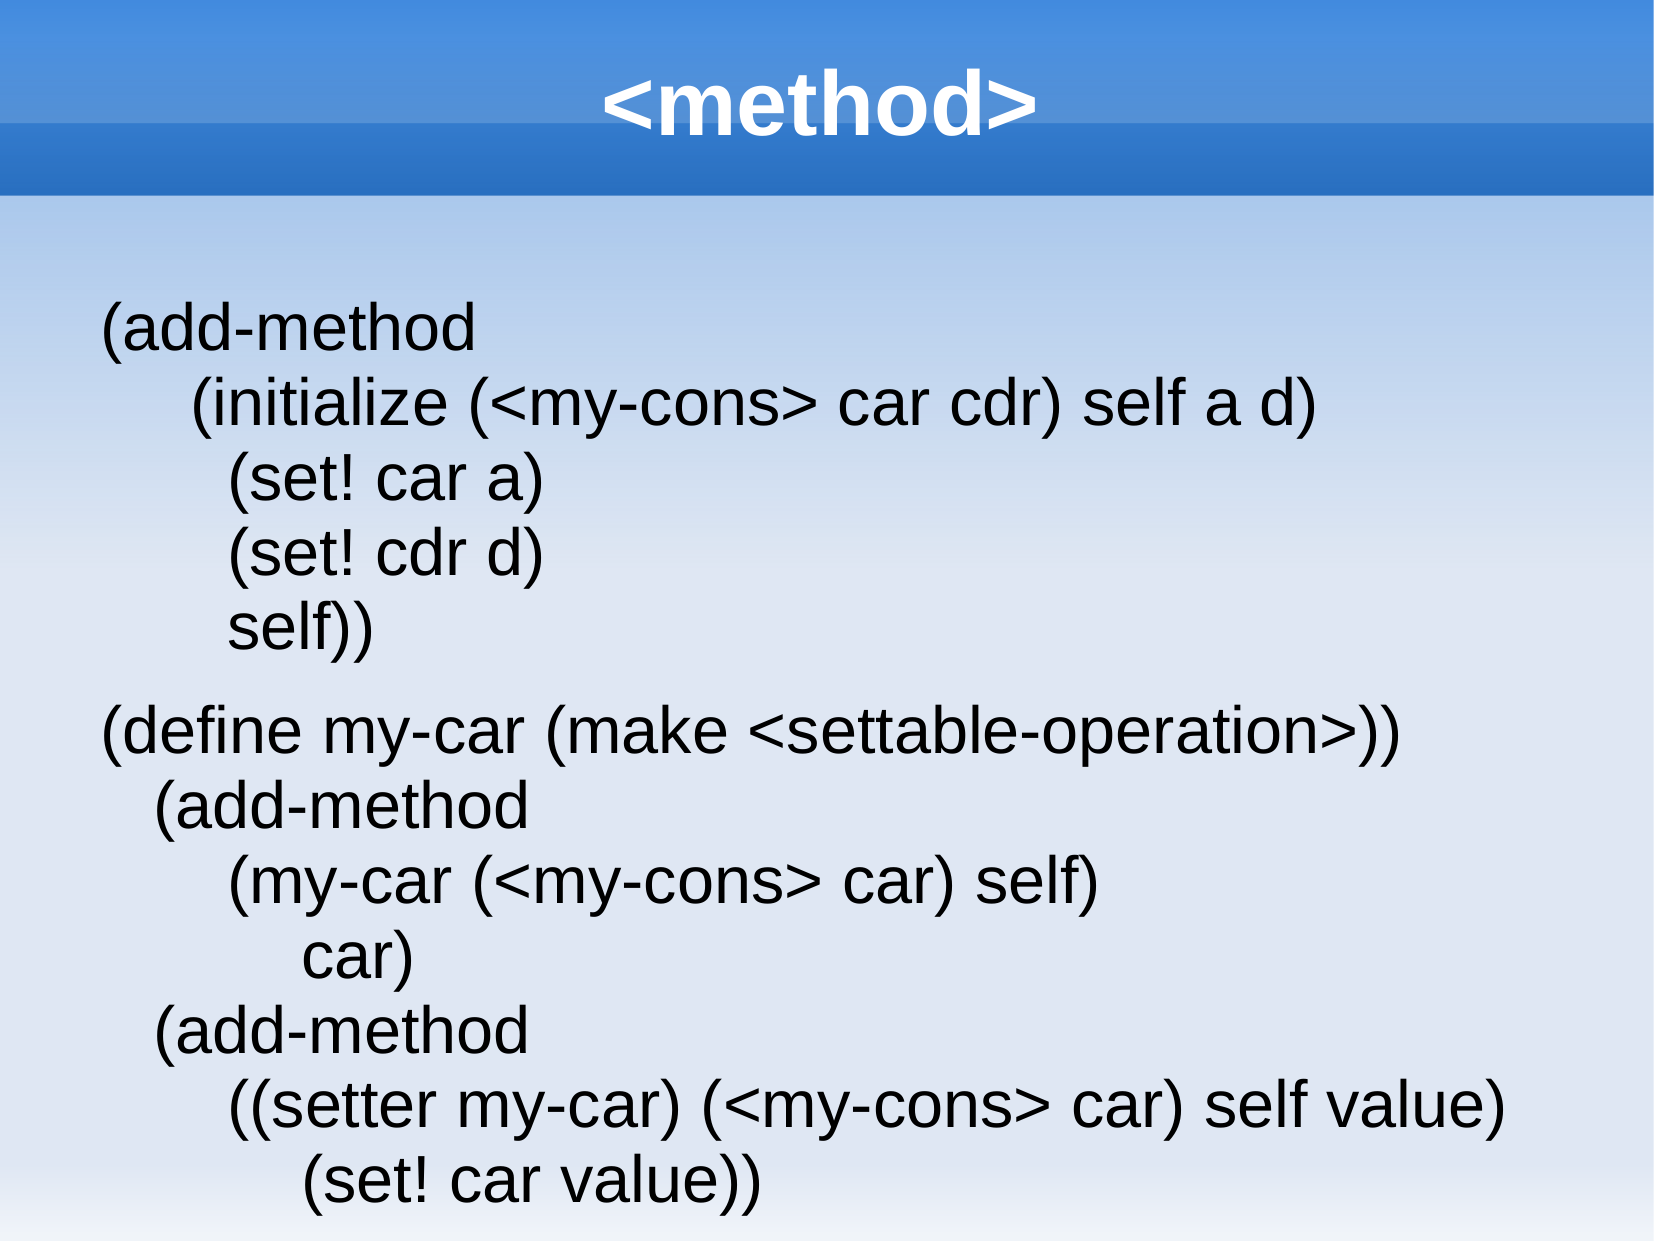

# <method>
(add-method
 (initialize (<my-cons> car cdr) self a d)
 (set! car a)
 (set! cdr d)
 self))
(define my-car (make <settable-operation>))
(add-method
	(my-car (<my-cons> car) self)
		car)
(add-method
	((setter my-car) (<my-cons> car) self value)
		(set! car value))